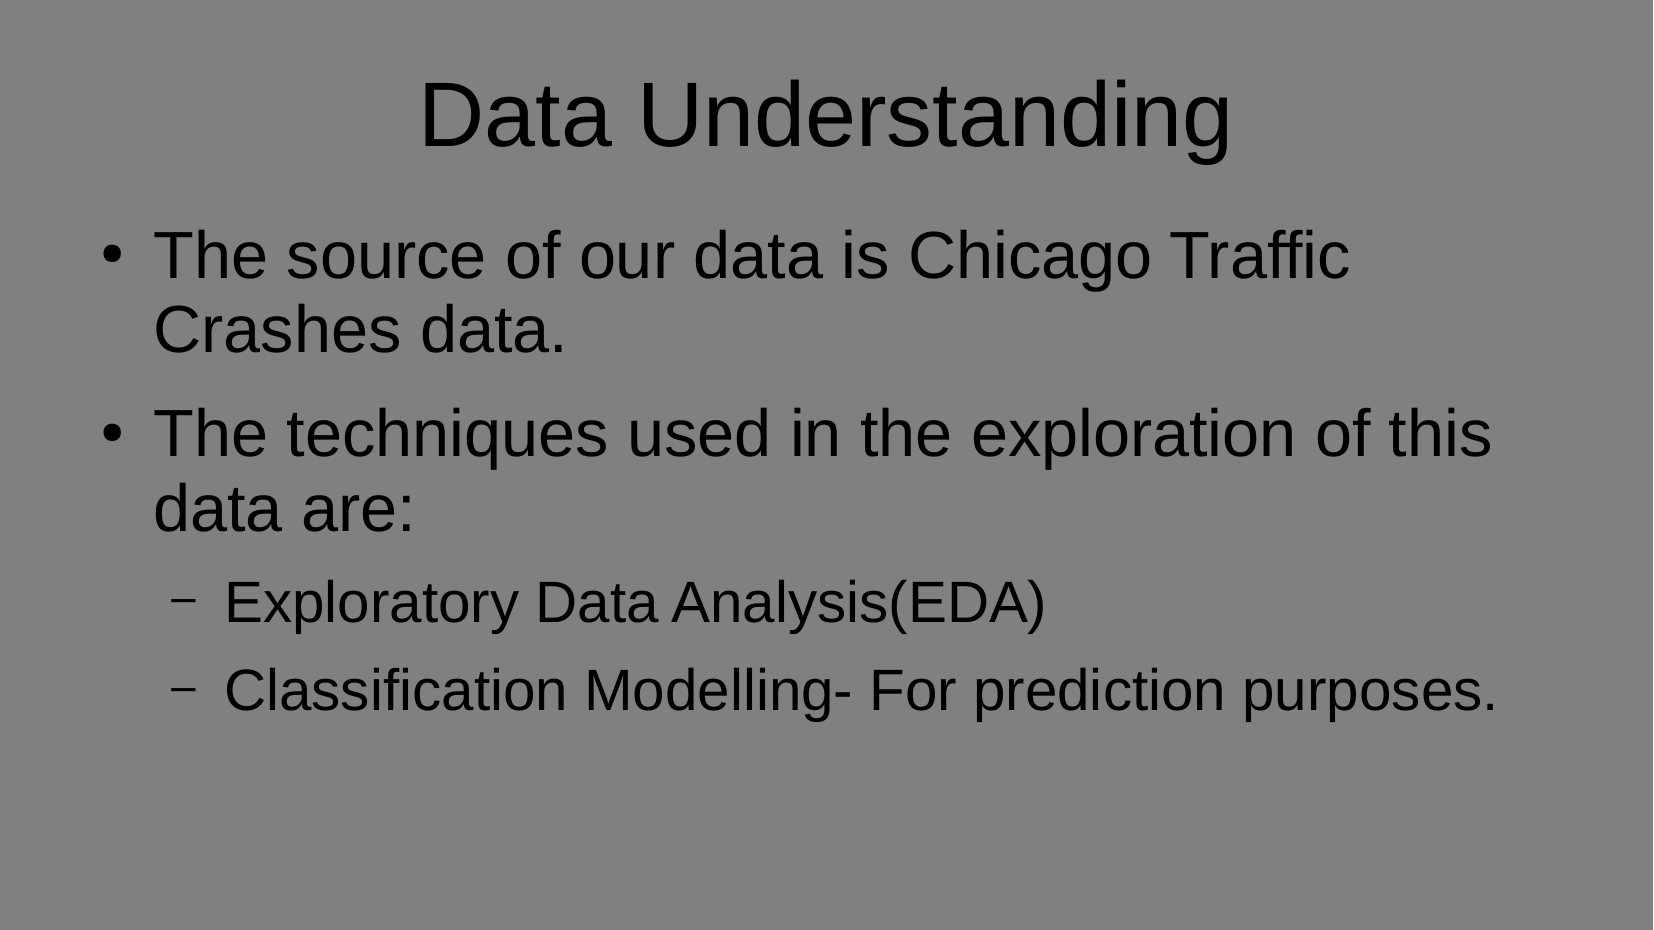

# Data Understanding
The source of our data is Chicago Traffic Crashes data.
The techniques used in the exploration of this data are:
Exploratory Data Analysis(EDA)
Classification Modelling- For prediction purposes.